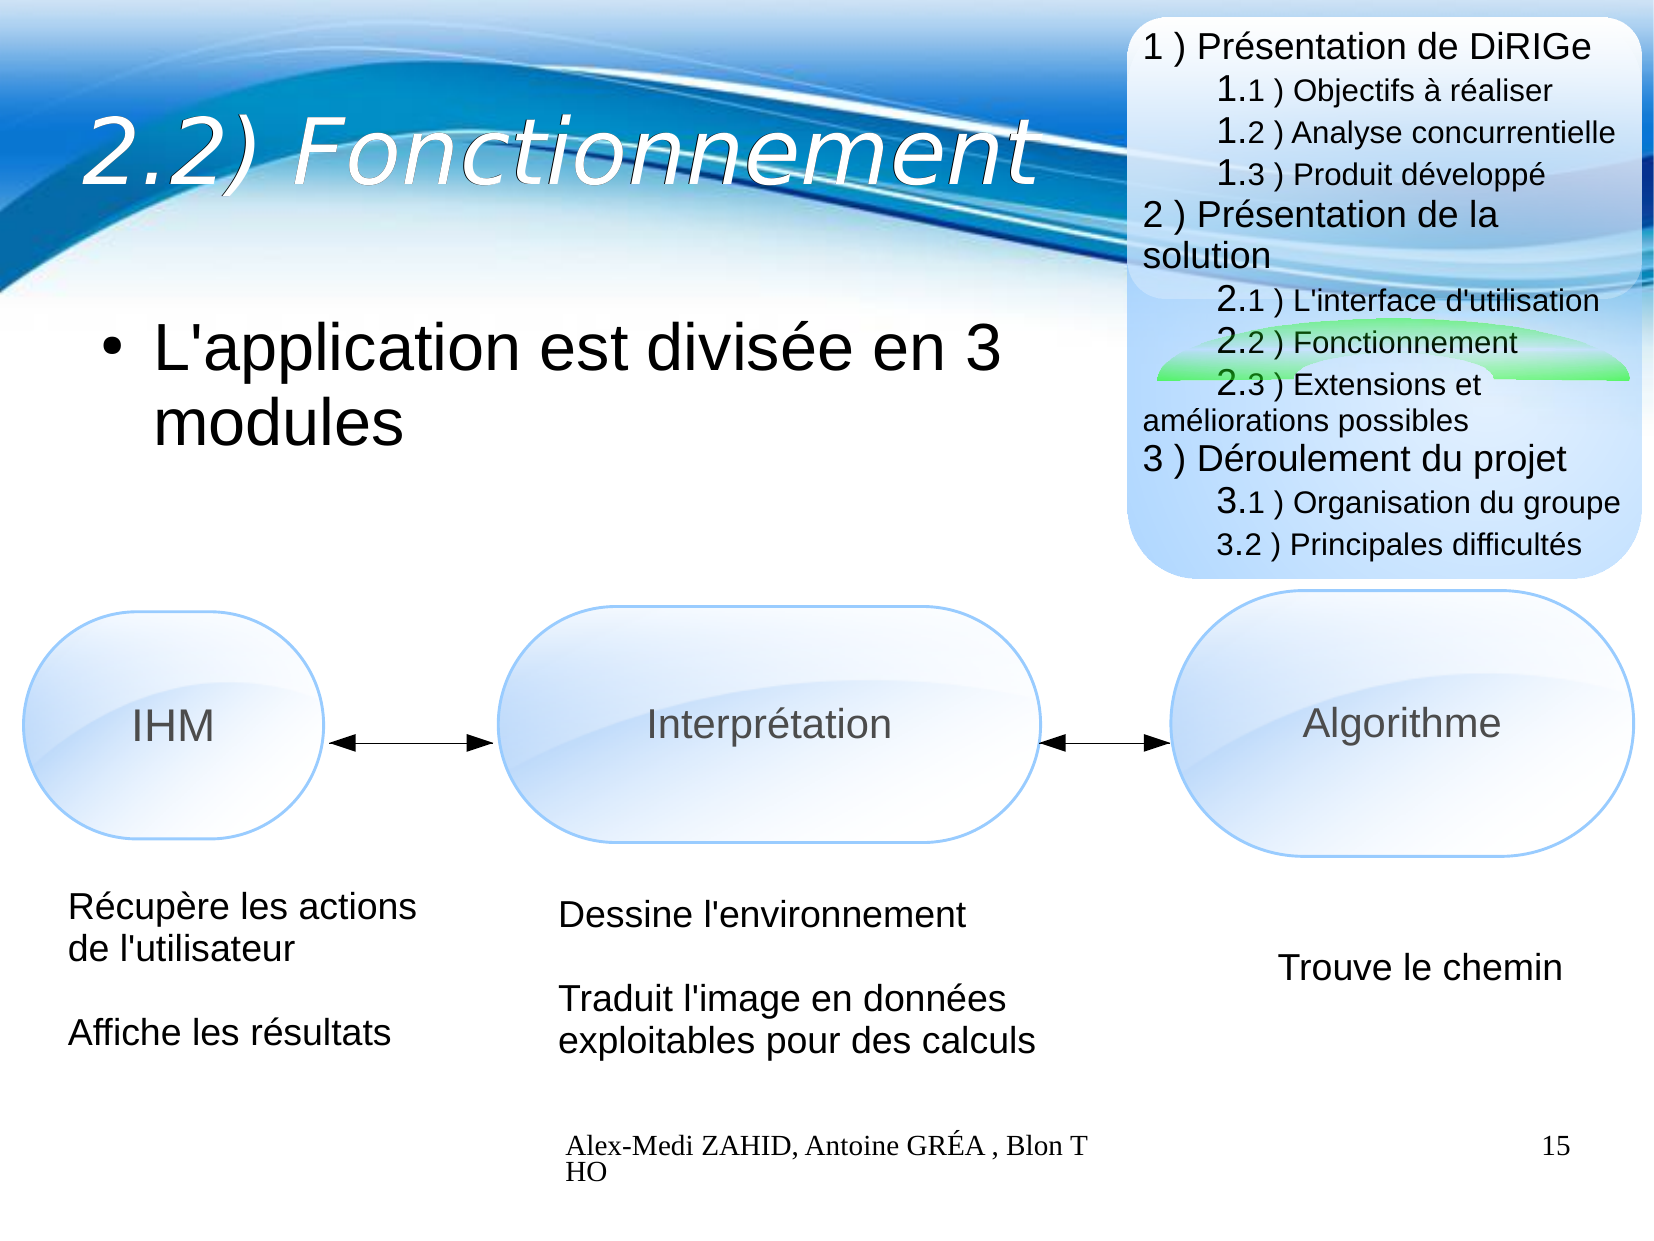

# 2.2) Fonctionnement
L'application est divisée en 3 modules
Algorithme
Interprétation
IHM
Récupère les actions de l'utilisateur
Affiche les résultats
Dessine l'environnement
Traduit l'image en données
exploitables pour des calculs
Trouve le chemin
Alex-Medi ZAHID, Antoine GRÉA , Blon THO
15